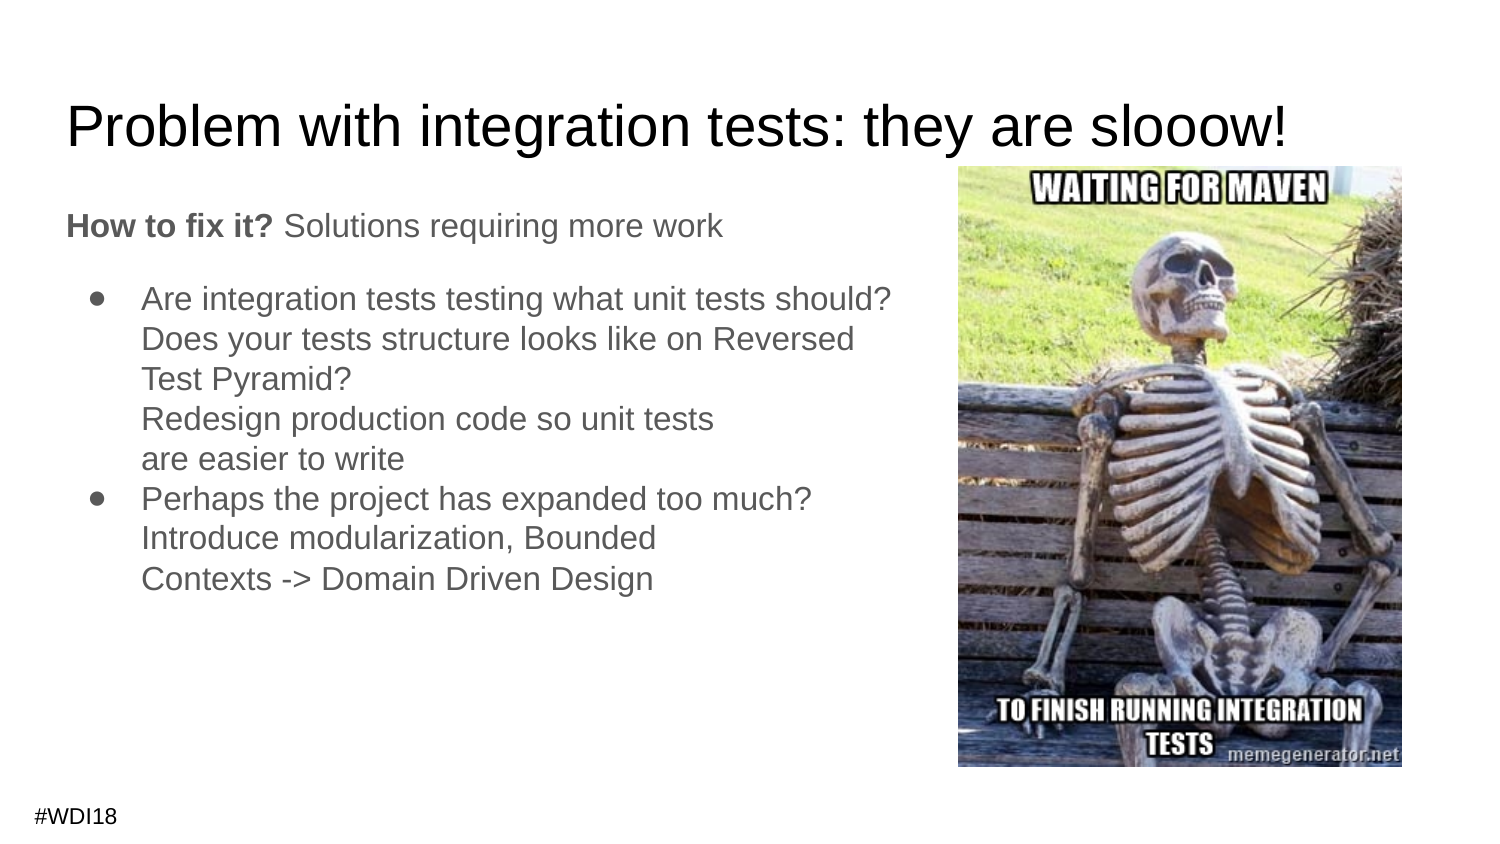

# Problem with integration tests: they are slooow!
How to fix it? Solutions requiring more work
Are integration tests testing what unit tests should?
Does your tests structure looks like on Reversed
Test Pyramid?
Redesign production code so unit tests
are easier to write
Perhaps the project has expanded too much?
Introduce modularization, Bounded
Contexts -> Domain Driven Design
 #WDI18